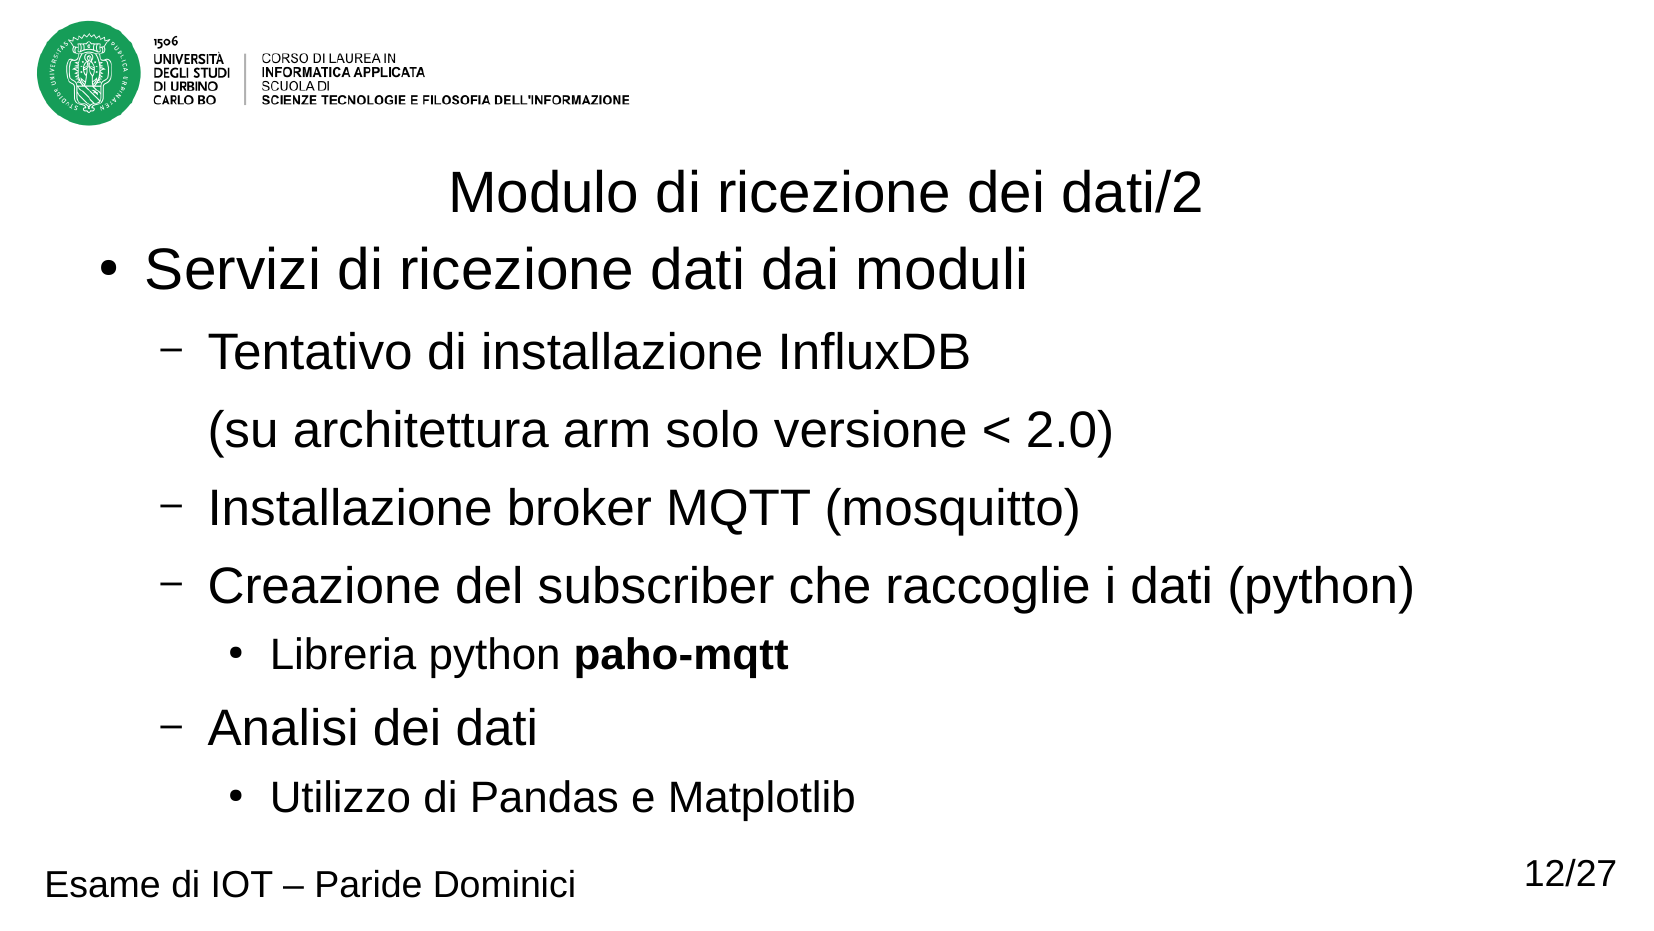

# Modulo di ricezione dei dati/2
Servizi di ricezione dati dai moduli
Tentativo di installazione InfluxDB
(su architettura arm solo versione < 2.0)
Installazione broker MQTT (mosquitto)
Creazione del subscriber che raccoglie i dati (python)
Libreria python paho-mqtt
Analisi dei dati
Utilizzo di Pandas e Matplotlib
Esame di IOT – Paride Dominici